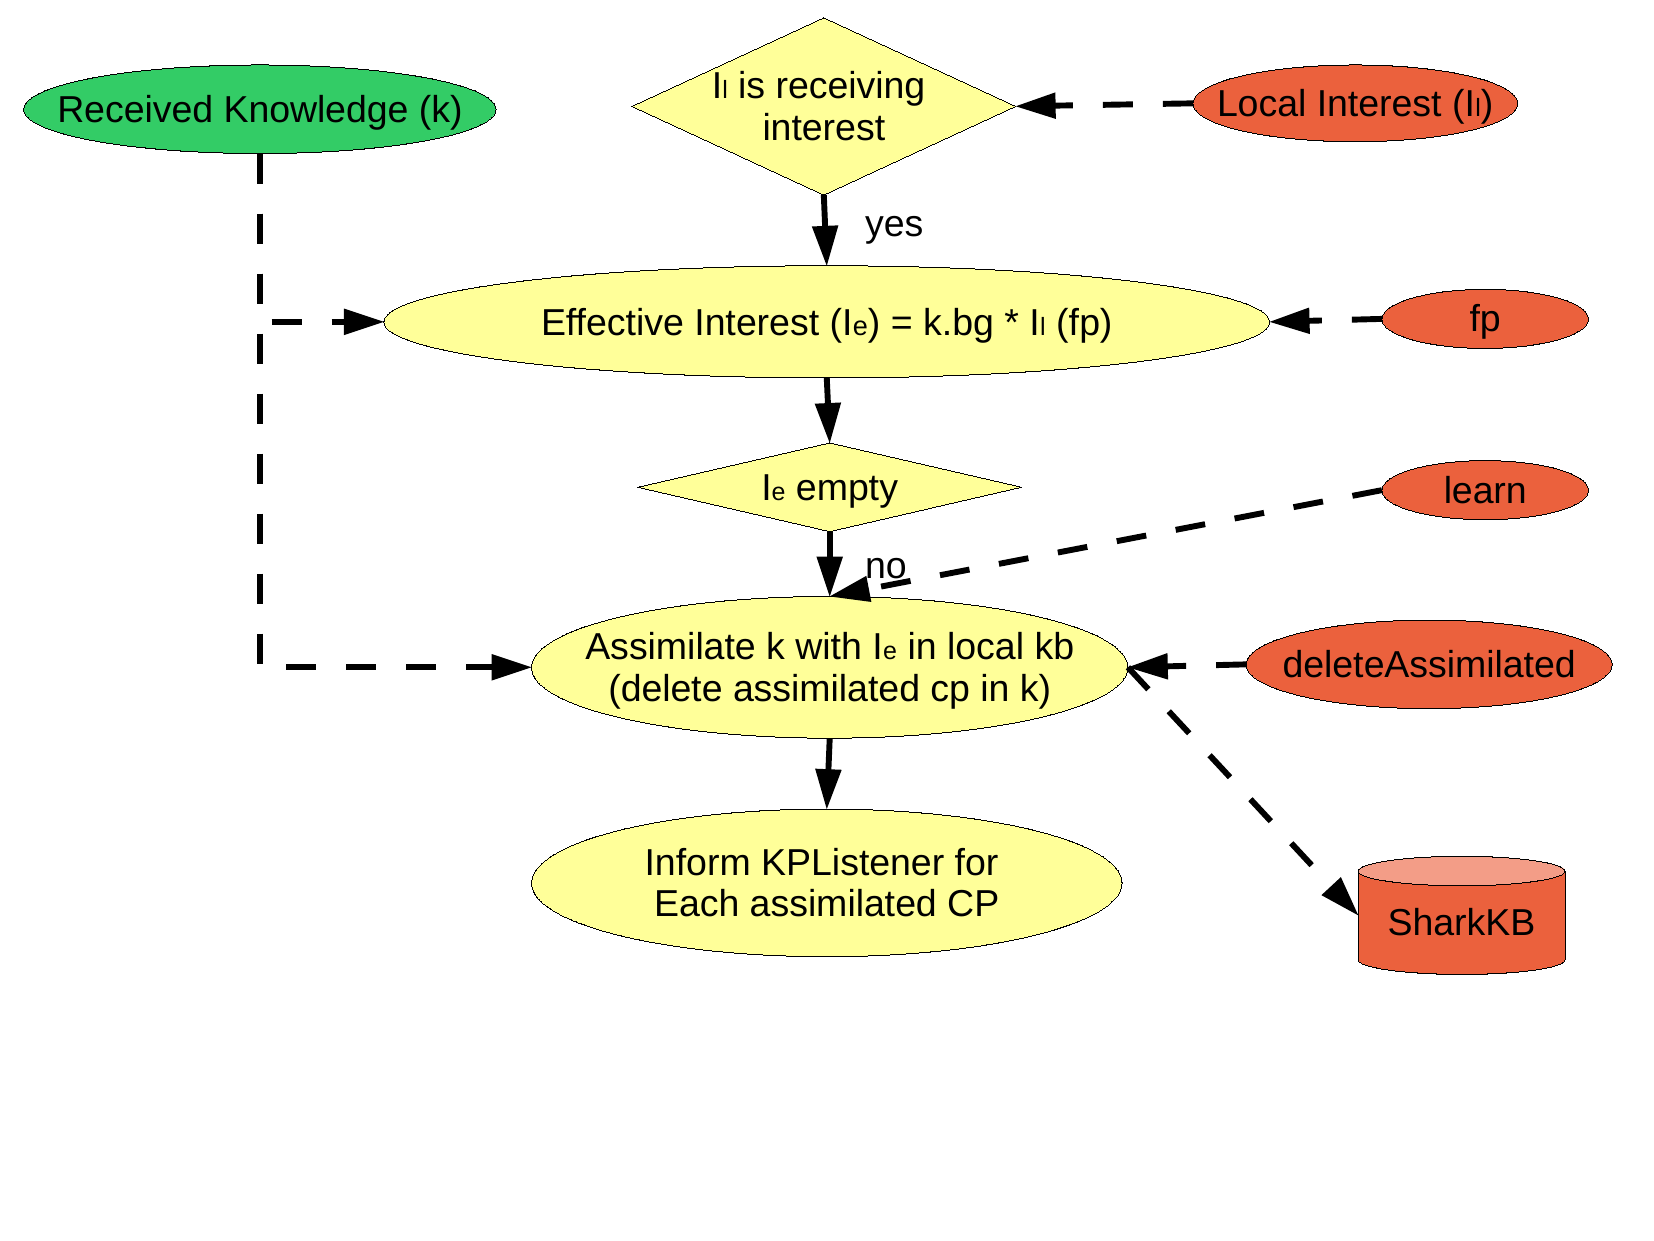

Il is receiving
interest
Received Knowledge (k)
Local Interest (Il)
yes
Effective Interest (Ie) = k.bg * Il (fp)
fp
Ie empty
learn
no
Assimilate k with Ie in local kb
(delete assimilated cp in k)
deleteAssimilated
Inform KPListener for
Each assimilated CP
SharkKB